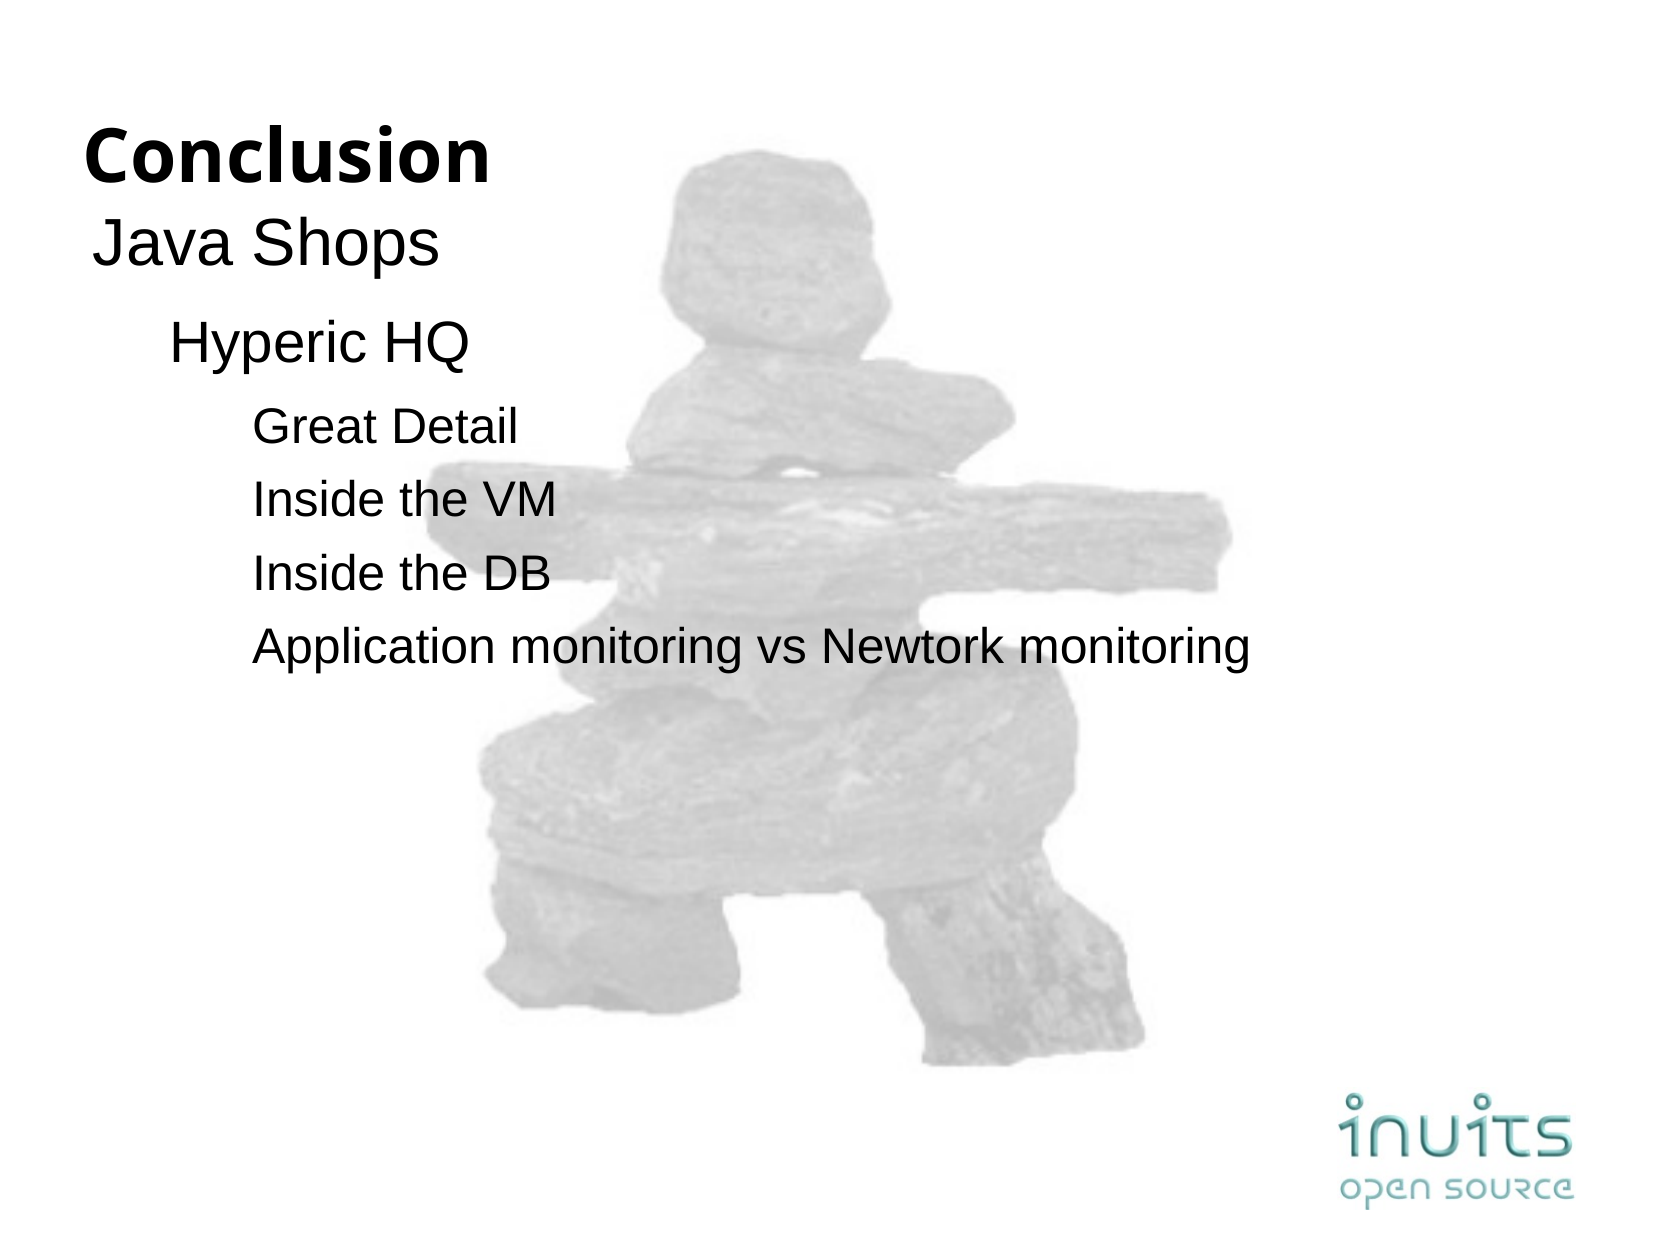

# Conclusion
Java Shops
Hyperic HQ
Great Detail
Inside the VM
Inside the DB
Application monitoring vs Newtork monitoring
67